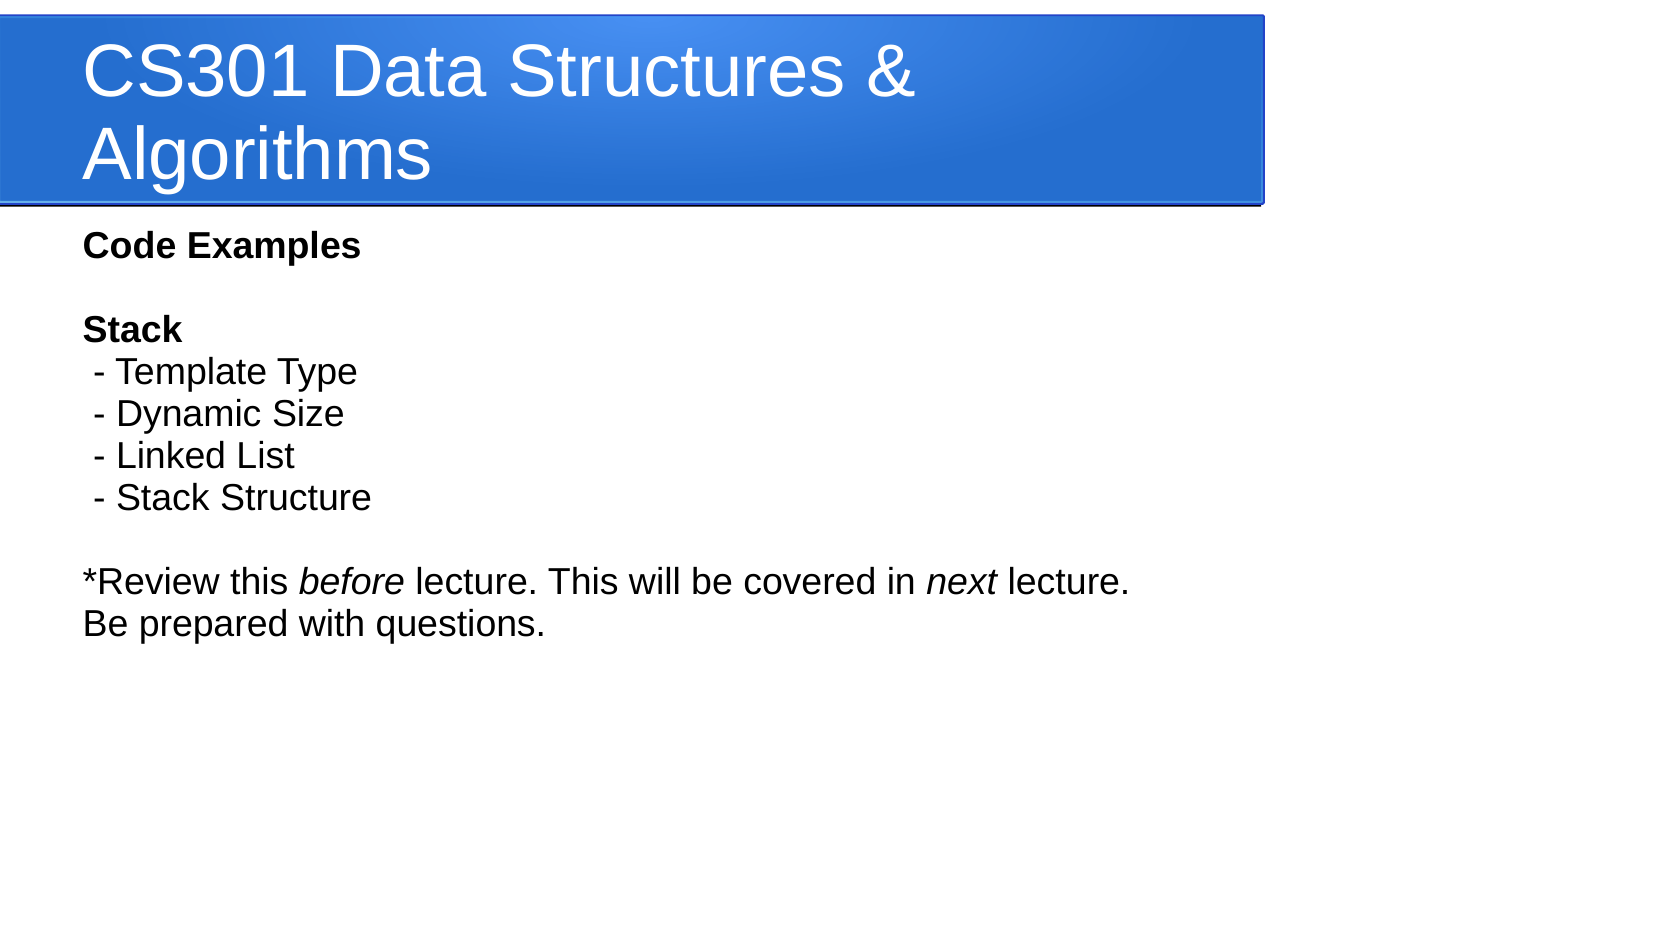

# CS301 Data Structures & Algorithms
Code Examples
Stack
 - Template Type
 - Dynamic Size
 - Linked List
 - Stack Structure
*Review this before lecture. This will be covered in next lecture.
Be prepared with questions.